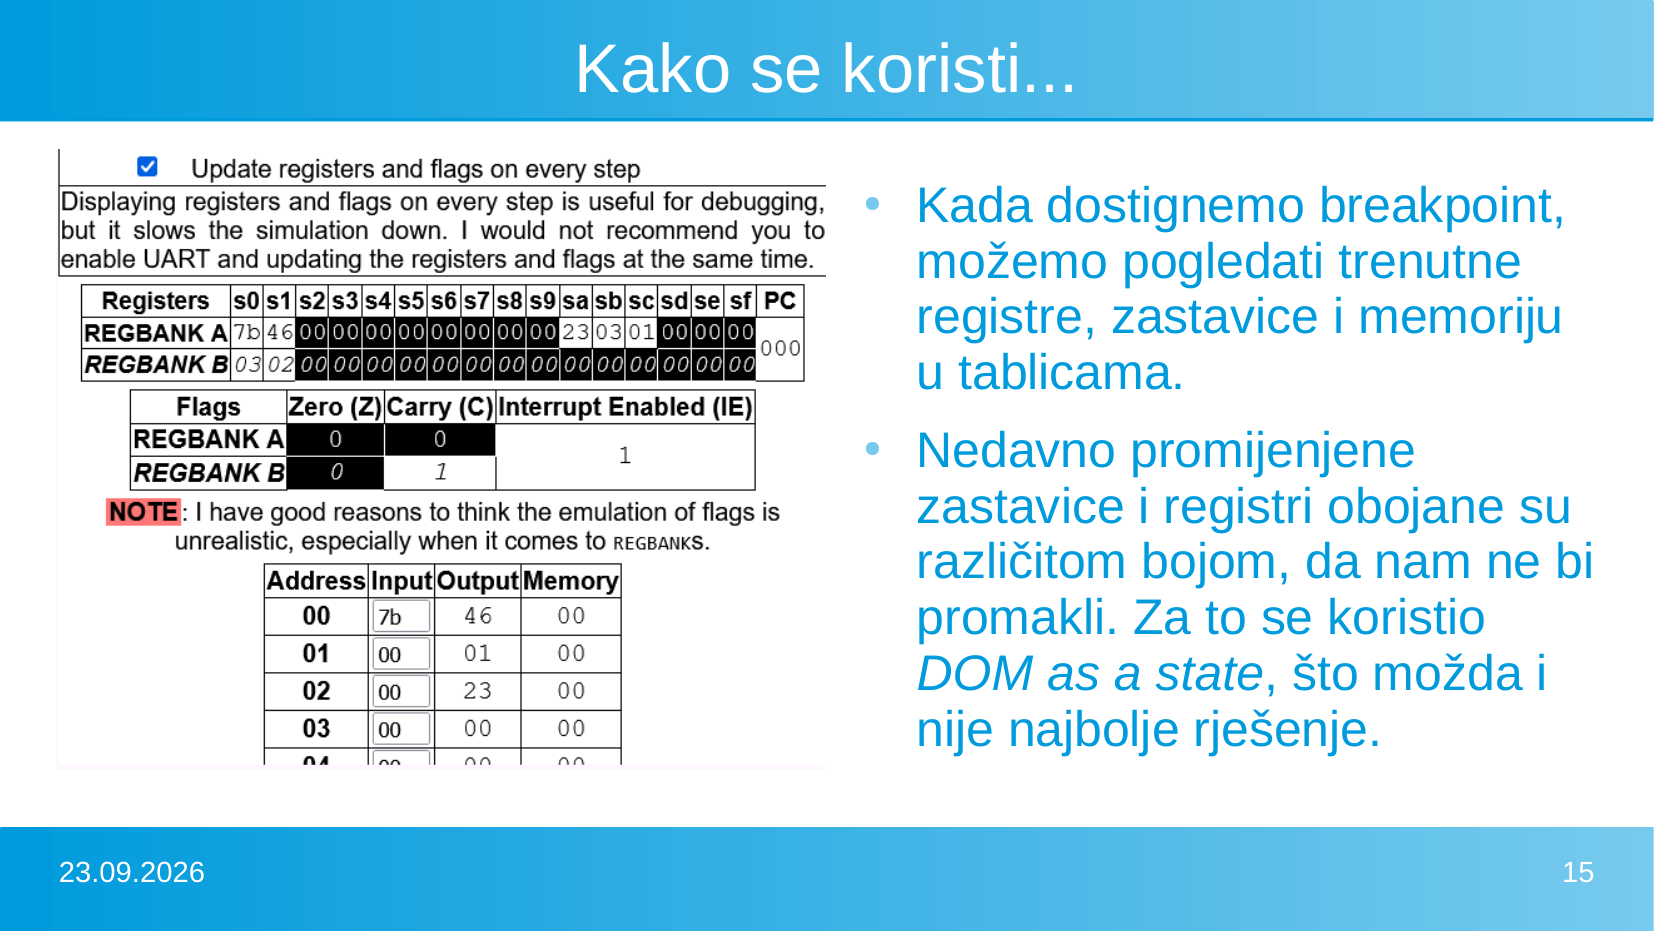

# Kako se koristi...
Kada dostignemo breakpoint, možemo pogledati trenutne registre, zastavice i memoriju u tablicama.
Nedavno promijenjene zastavice i registri obojane su različitom bojom, da nam ne bi promakli. Za to se koristio DOM as a state, što možda i nije najbolje rješenje.
15